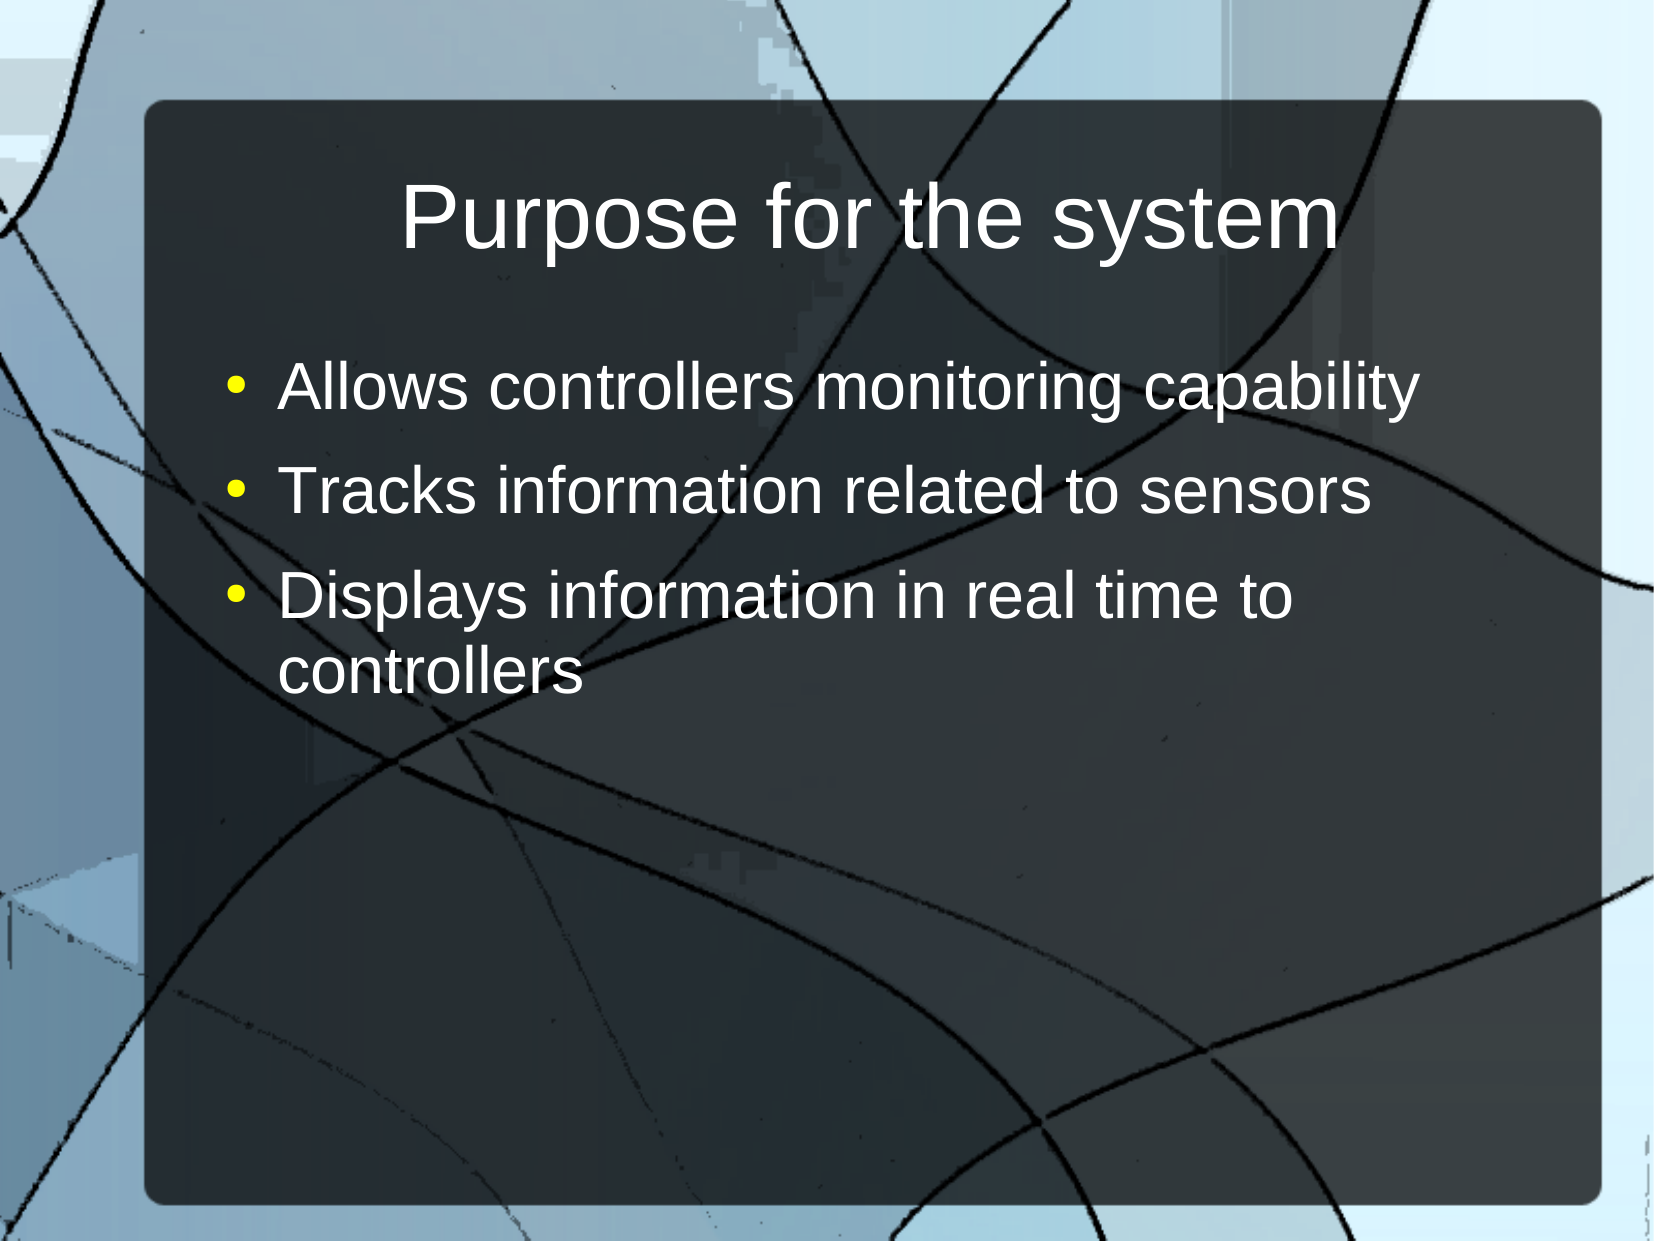

# Purpose for the system
Allows controllers monitoring capability
Tracks information related to sensors
Displays information in real time to controllers